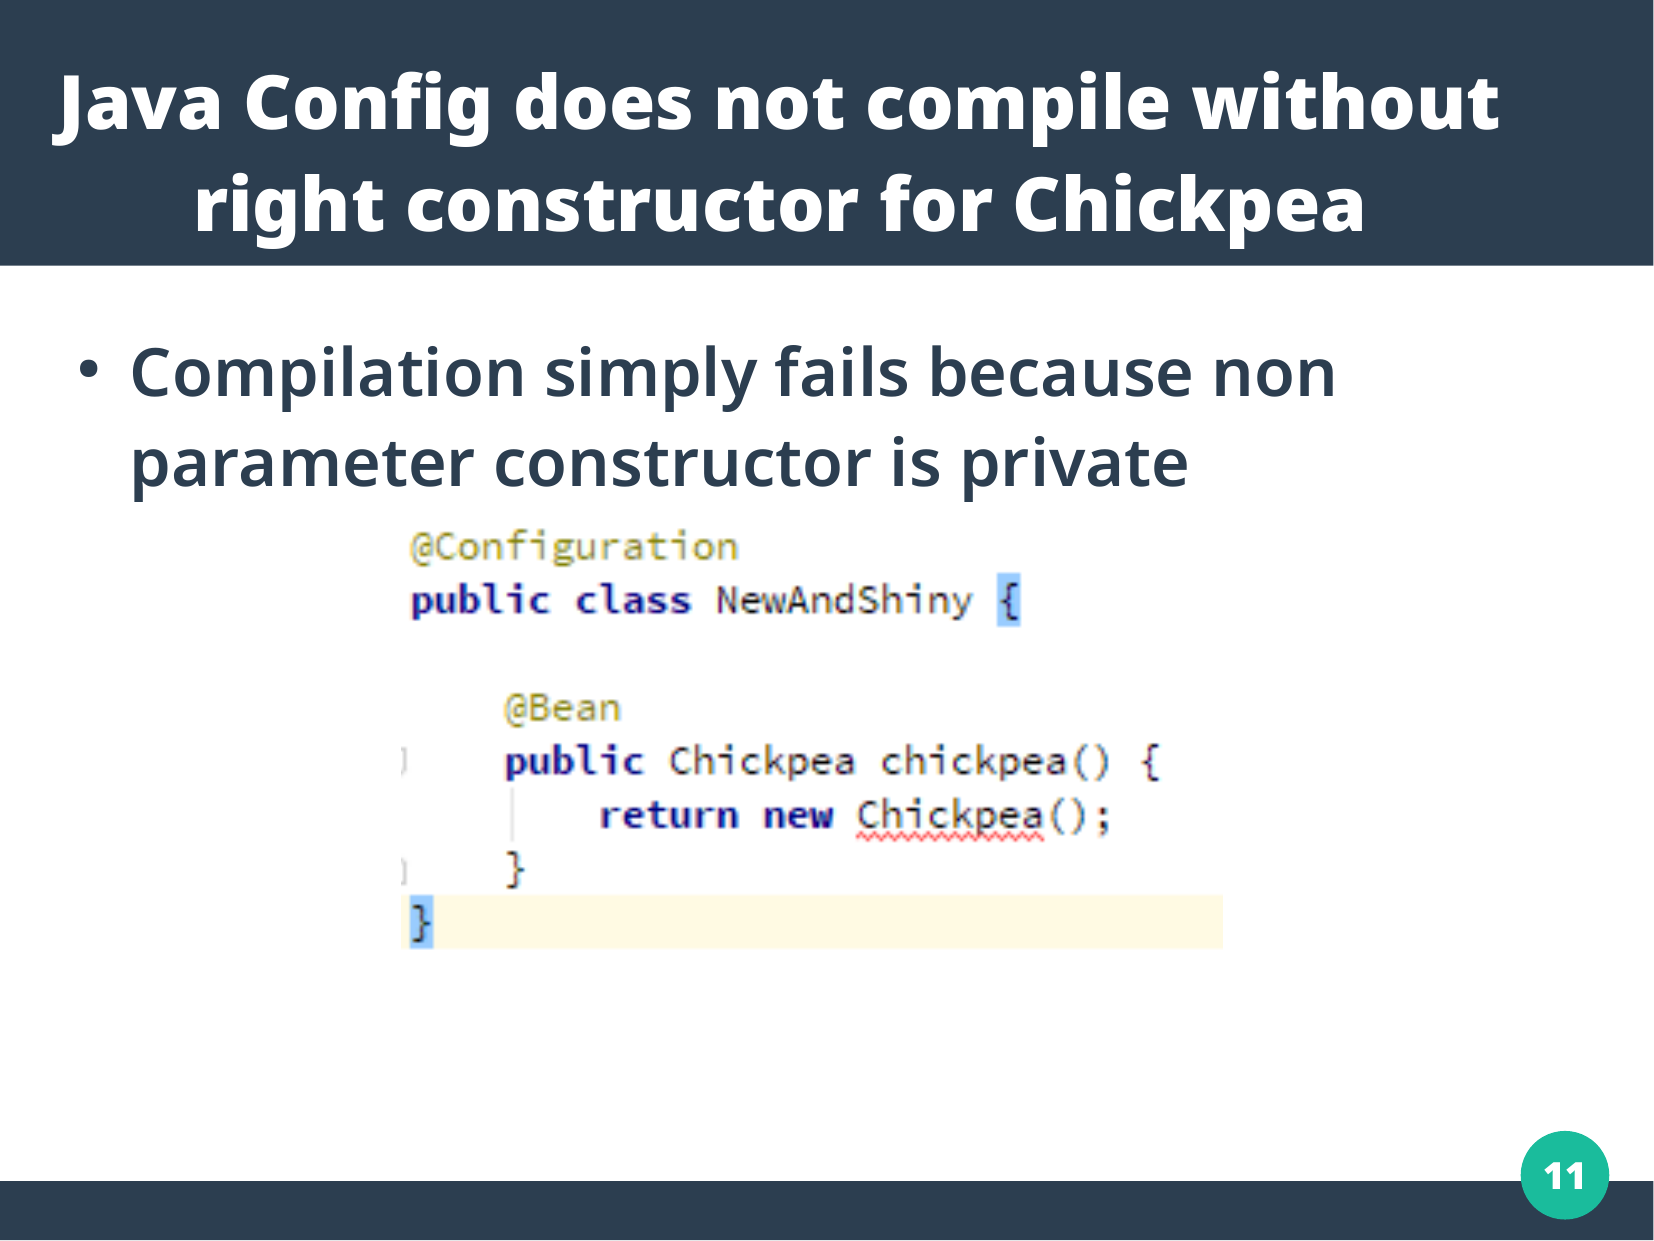

# Java Config does not compile without right constructor for Chickpea
Compilation simply fails because non parameter constructor is private
11